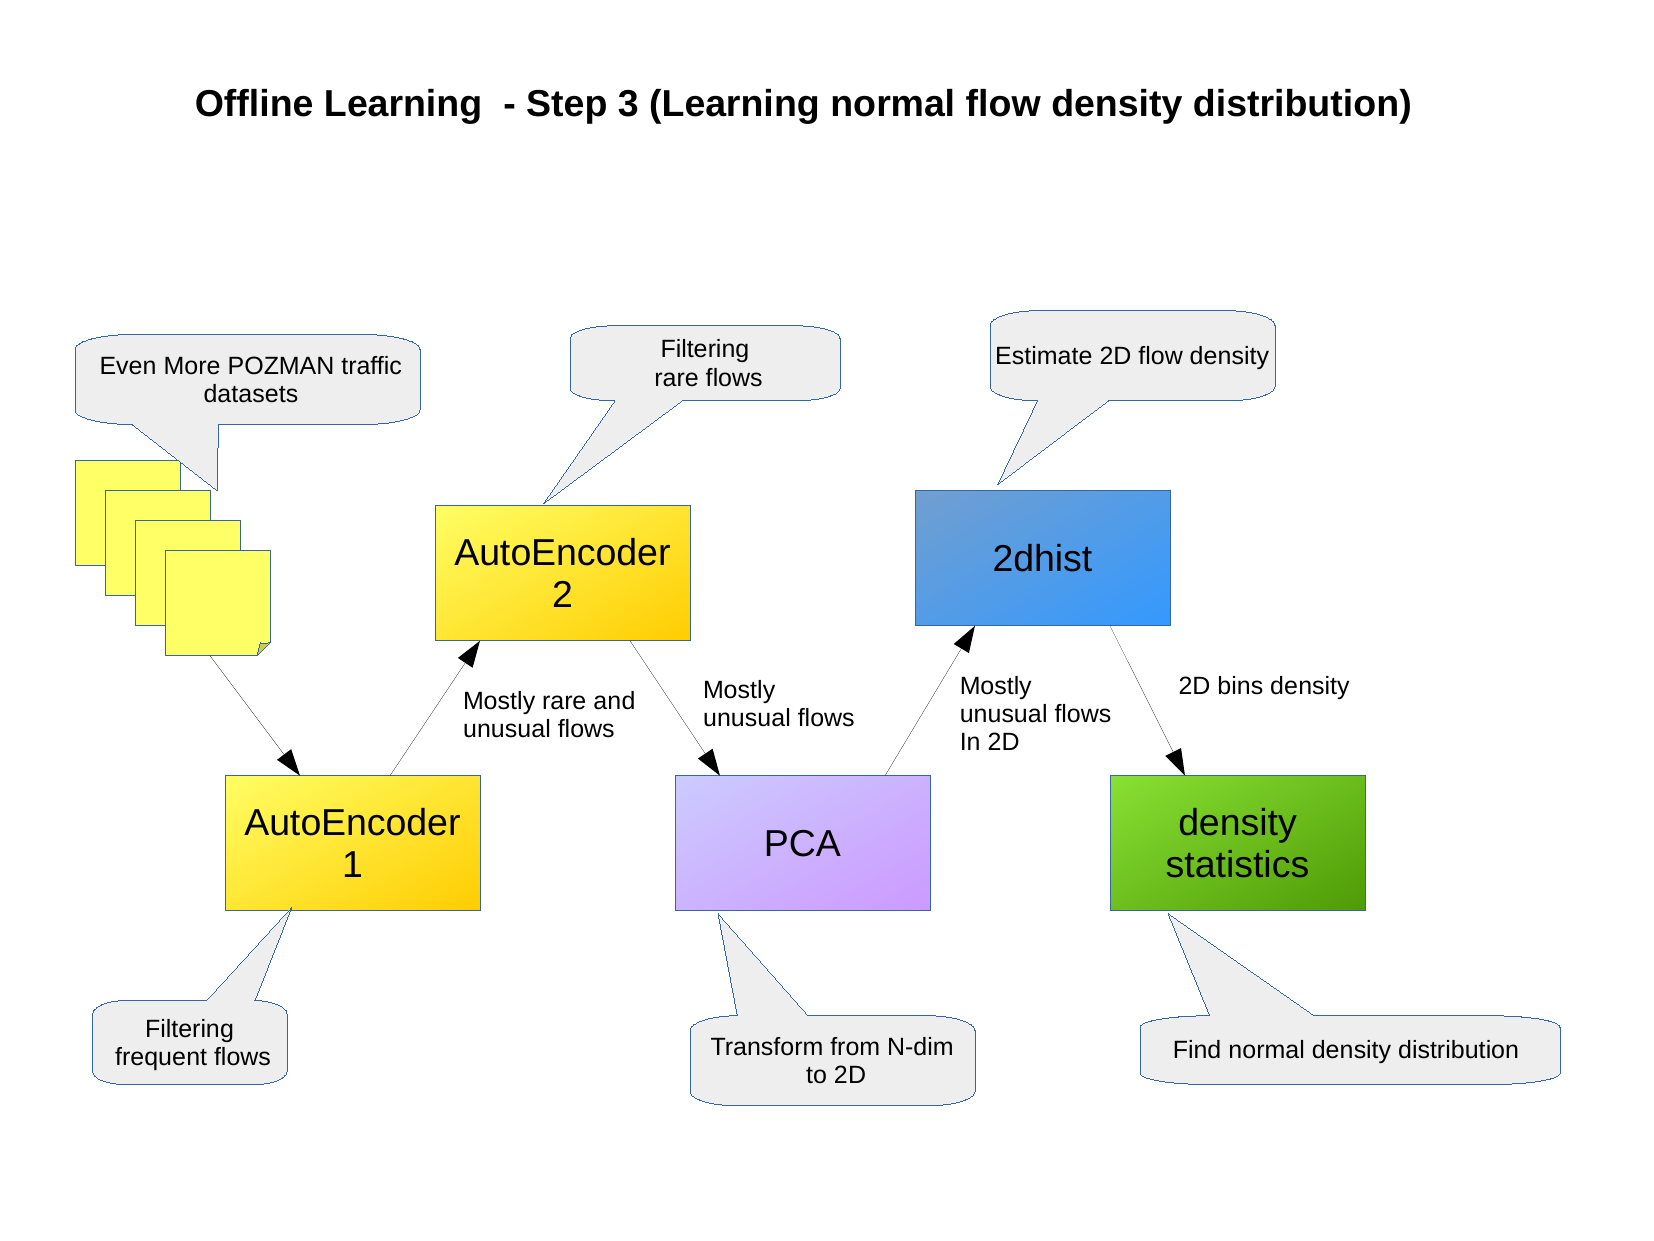

Offline Learning - Step 3 (Learning normal flow density distribution)
Estimate 2D flow density
Filtering
 rare flows
 Even More POZMAN traffic
 datasets
2dhist
AutoEncoder
2
Mostly
unusual flows
In 2D
2D bins density
Mostly
unusual flows
Mostly rare and
unusual flows
AutoEncoder
1
PCA
density
statistics
Filtering
 frequent flows
Transform from N-dim
 to 2D
Find normal density distribution